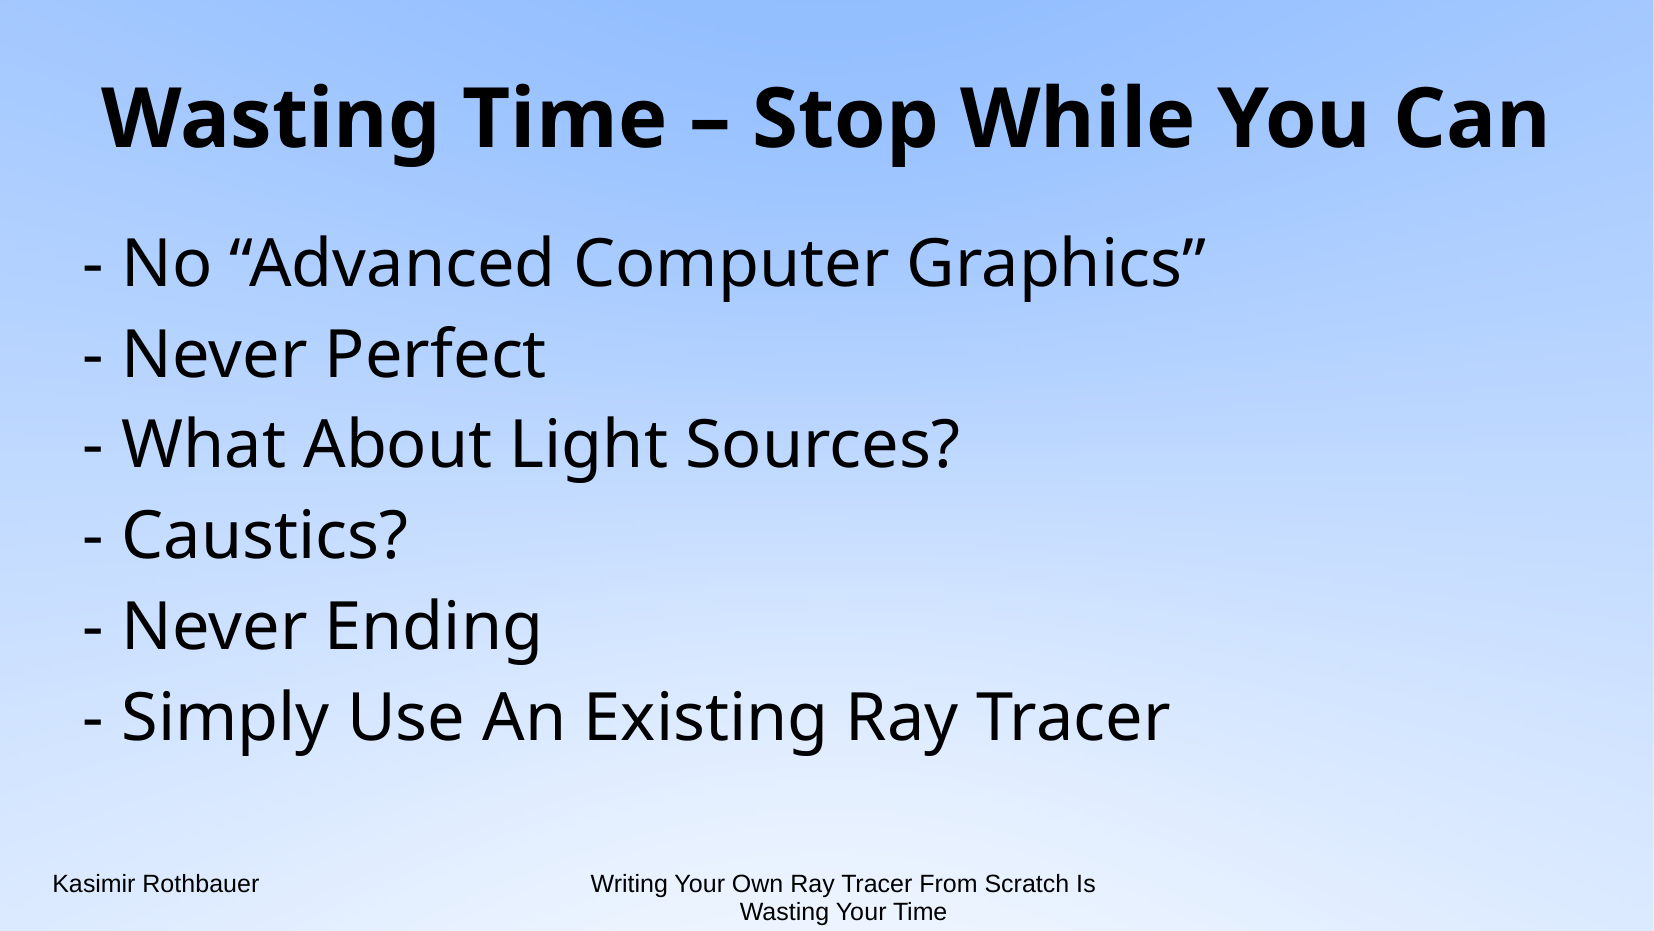

# Wasting Time – Stop While You Can
- No “Advanced Computer Graphics”
- Never Perfect
- What About Light Sources?
- Caustics?
- Never Ending
- Simply Use An Existing Ray Tracer
Writing Your Own Ray Tracer From Scratch Is Wasting Your Time
Kasimir Rothbauer